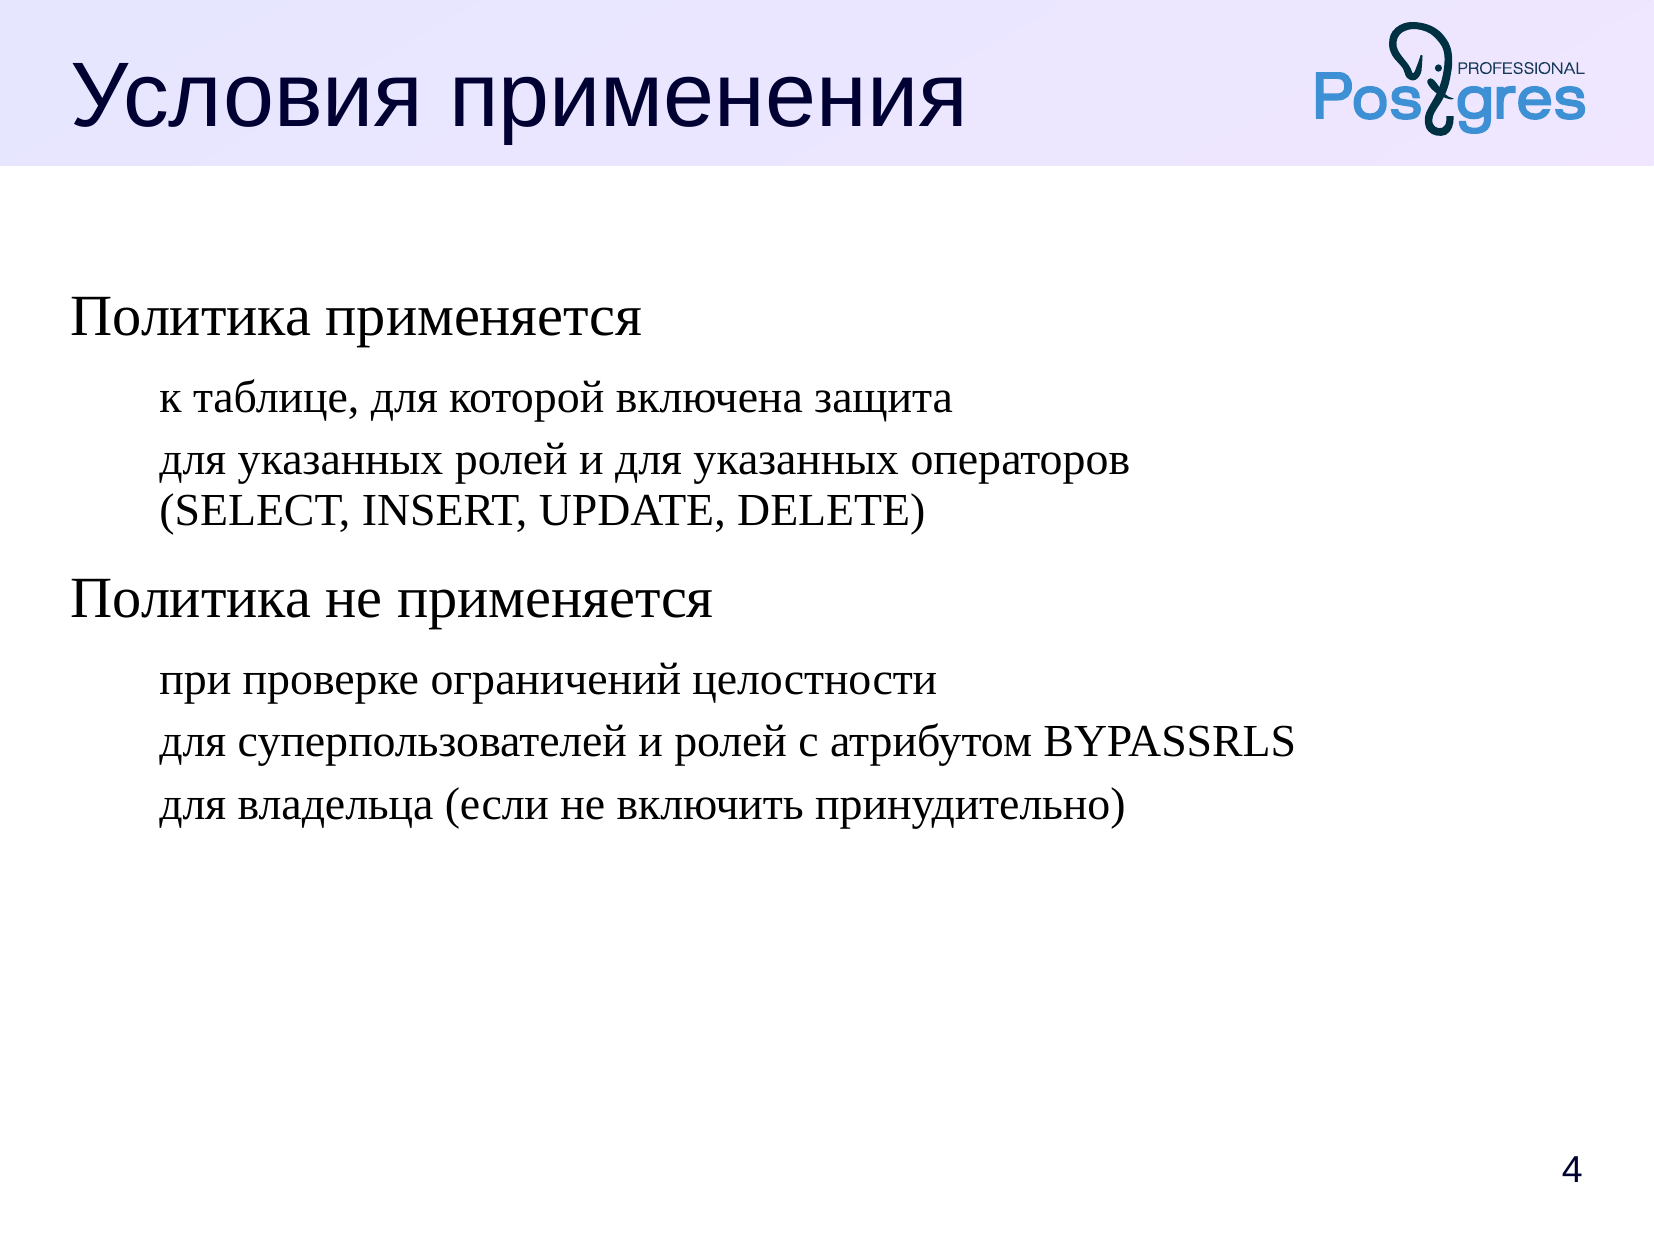

# Условия применения
Политика применяется
к таблице, для которой включена защита
для указанных ролей и для указанных операторов
(SELECT, INSERT, UPDATE, DELETE)
Политика не применяется
при проверке ограничений целостности
для суперпользователей и ролей с атрибутом BYPASSRLS
для владельца (если не включить принудительно)